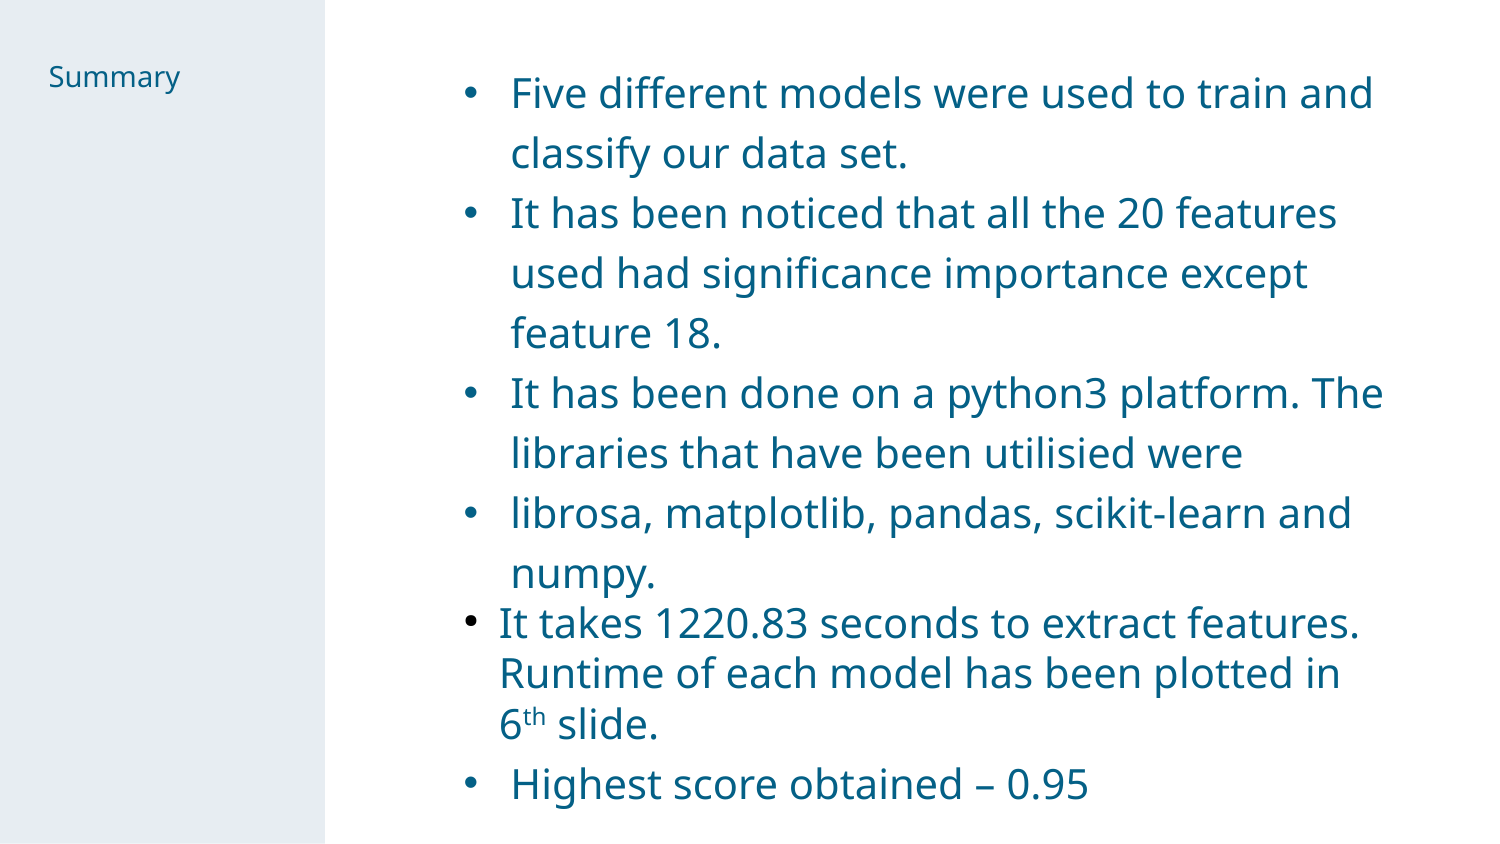

Five different models were used to train and classify our data set.
It has been noticed that all the 20 features used had significance importance except feature 18.
It has been done on a python3 platform. The libraries that have been utilisied were
librosa, matplotlib, pandas, scikit-learn and numpy.
It takes 1220.83 seconds to extract features. Runtime of each model has been plotted in 6th slide.
Highest score obtained – 0.95
Summary